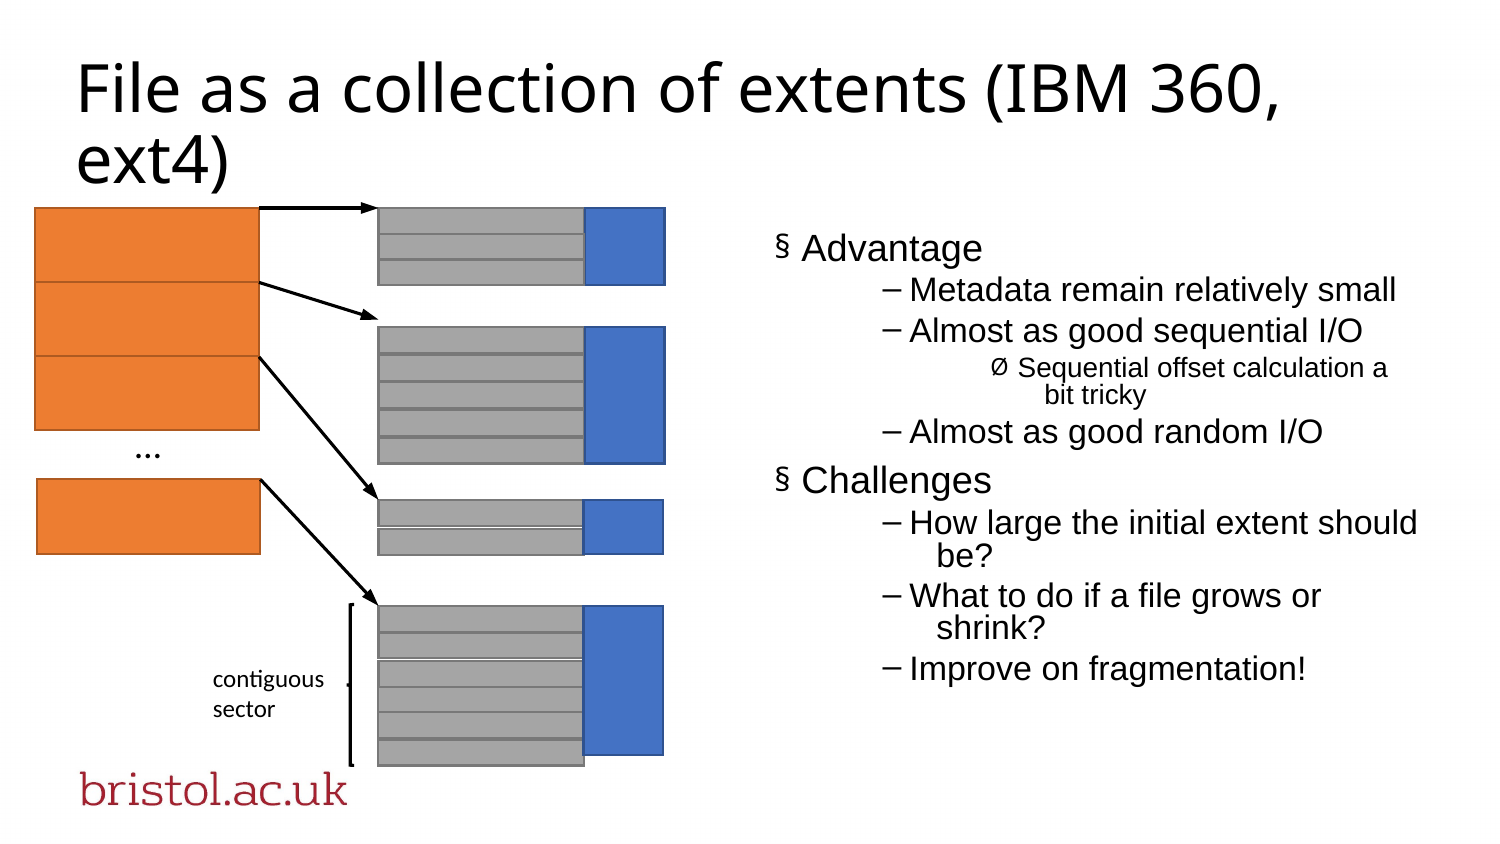

# File as a collection of extents (IBM 360, ext4)
Advantage
Metadata remain relatively small
Almost as good sequential I/O
Sequential offset calculation a bit tricky
Almost as good random I/O
Challenges
How large the initial extent should be?
What to do if a file grows or shrink?
Improve on fragmentation!
…
contiguous
sector